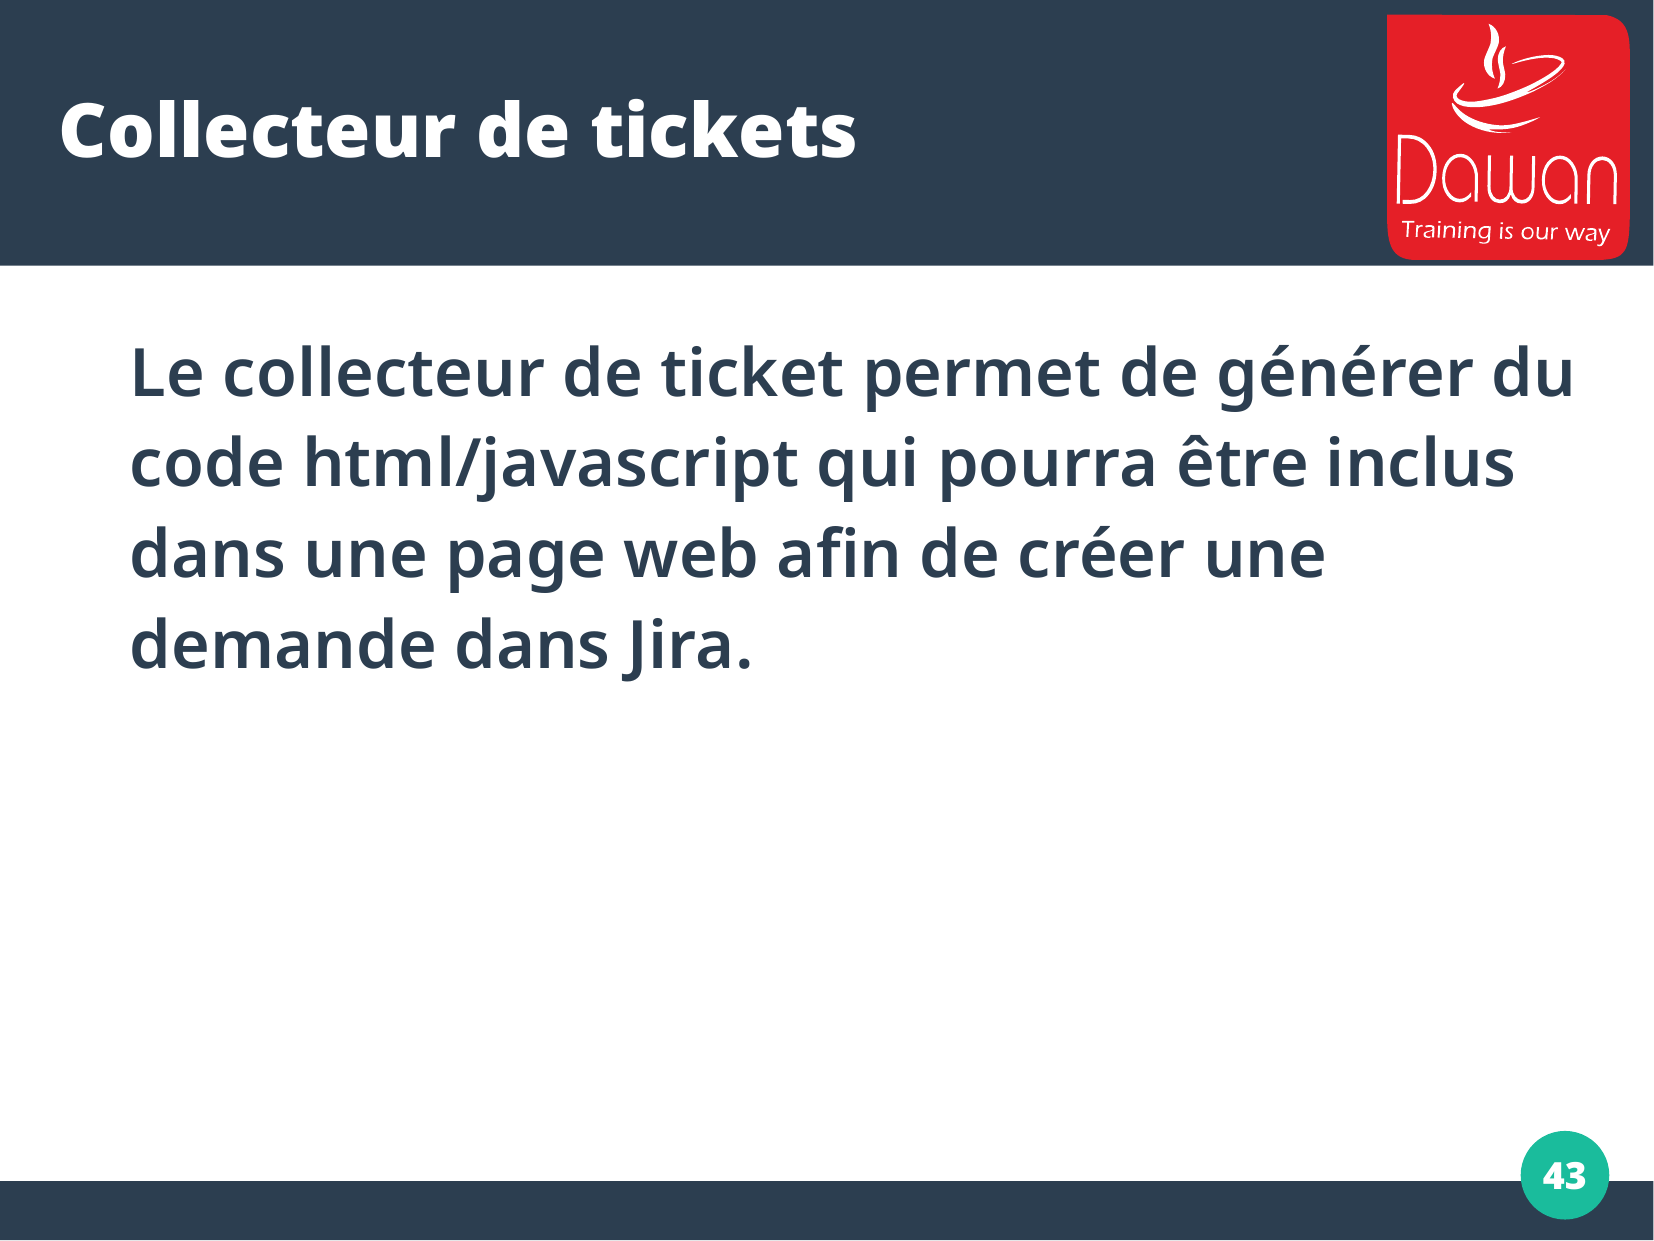

# Collecteur de tickets
Le collecteur de ticket permet de générer du code html/javascript qui pourra être inclus dans une page web afin de créer une demande dans Jira.
43